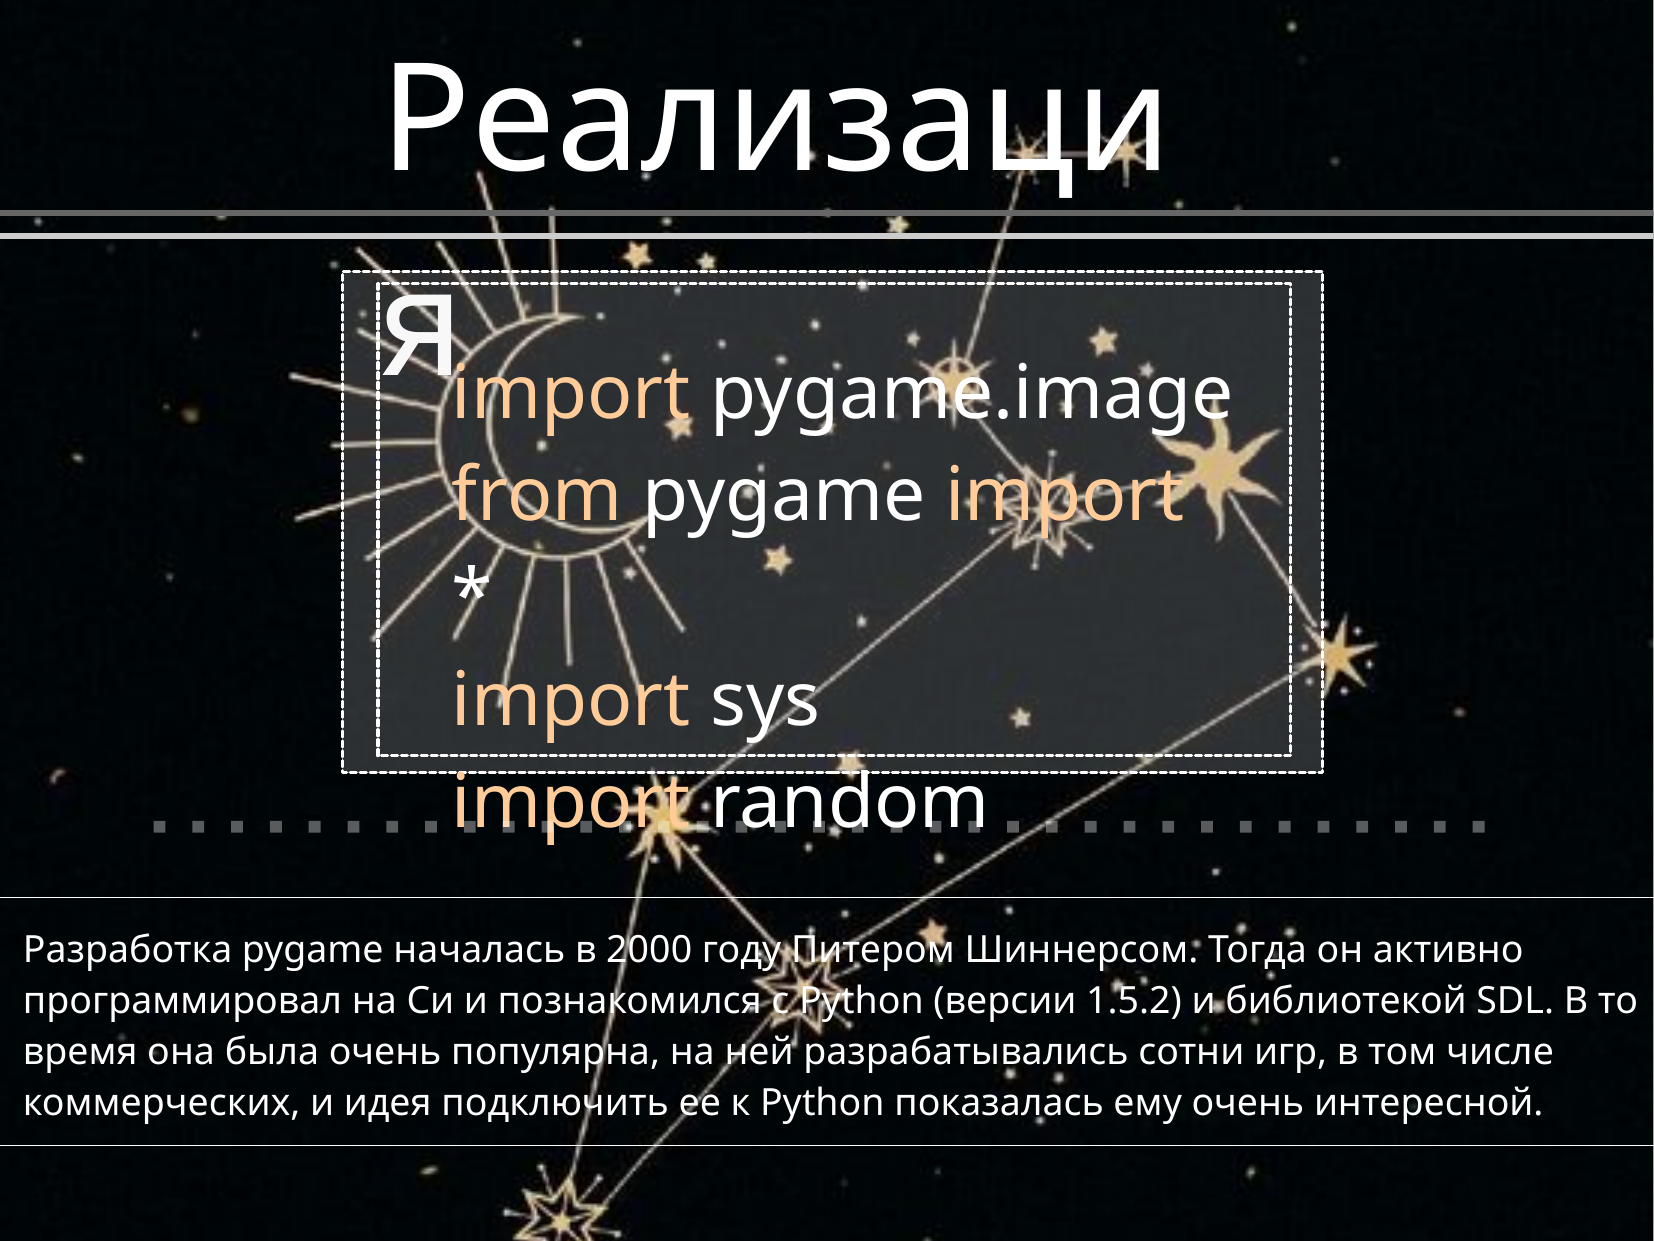

Реализация
#
import pygame.image
from pygame import *
import sys
import random
Разработка pygame началась в 2000 году Питером Шиннерсом. Тогда он активно программировал на Си и познакомился с Python (версии 1.5.2) и библиотекой SDL. В то время она была очень популярна, на ней разрабатывались сотни игр, в том числе коммерческих, и идея подключить ее к Python показалась ему очень интересной.